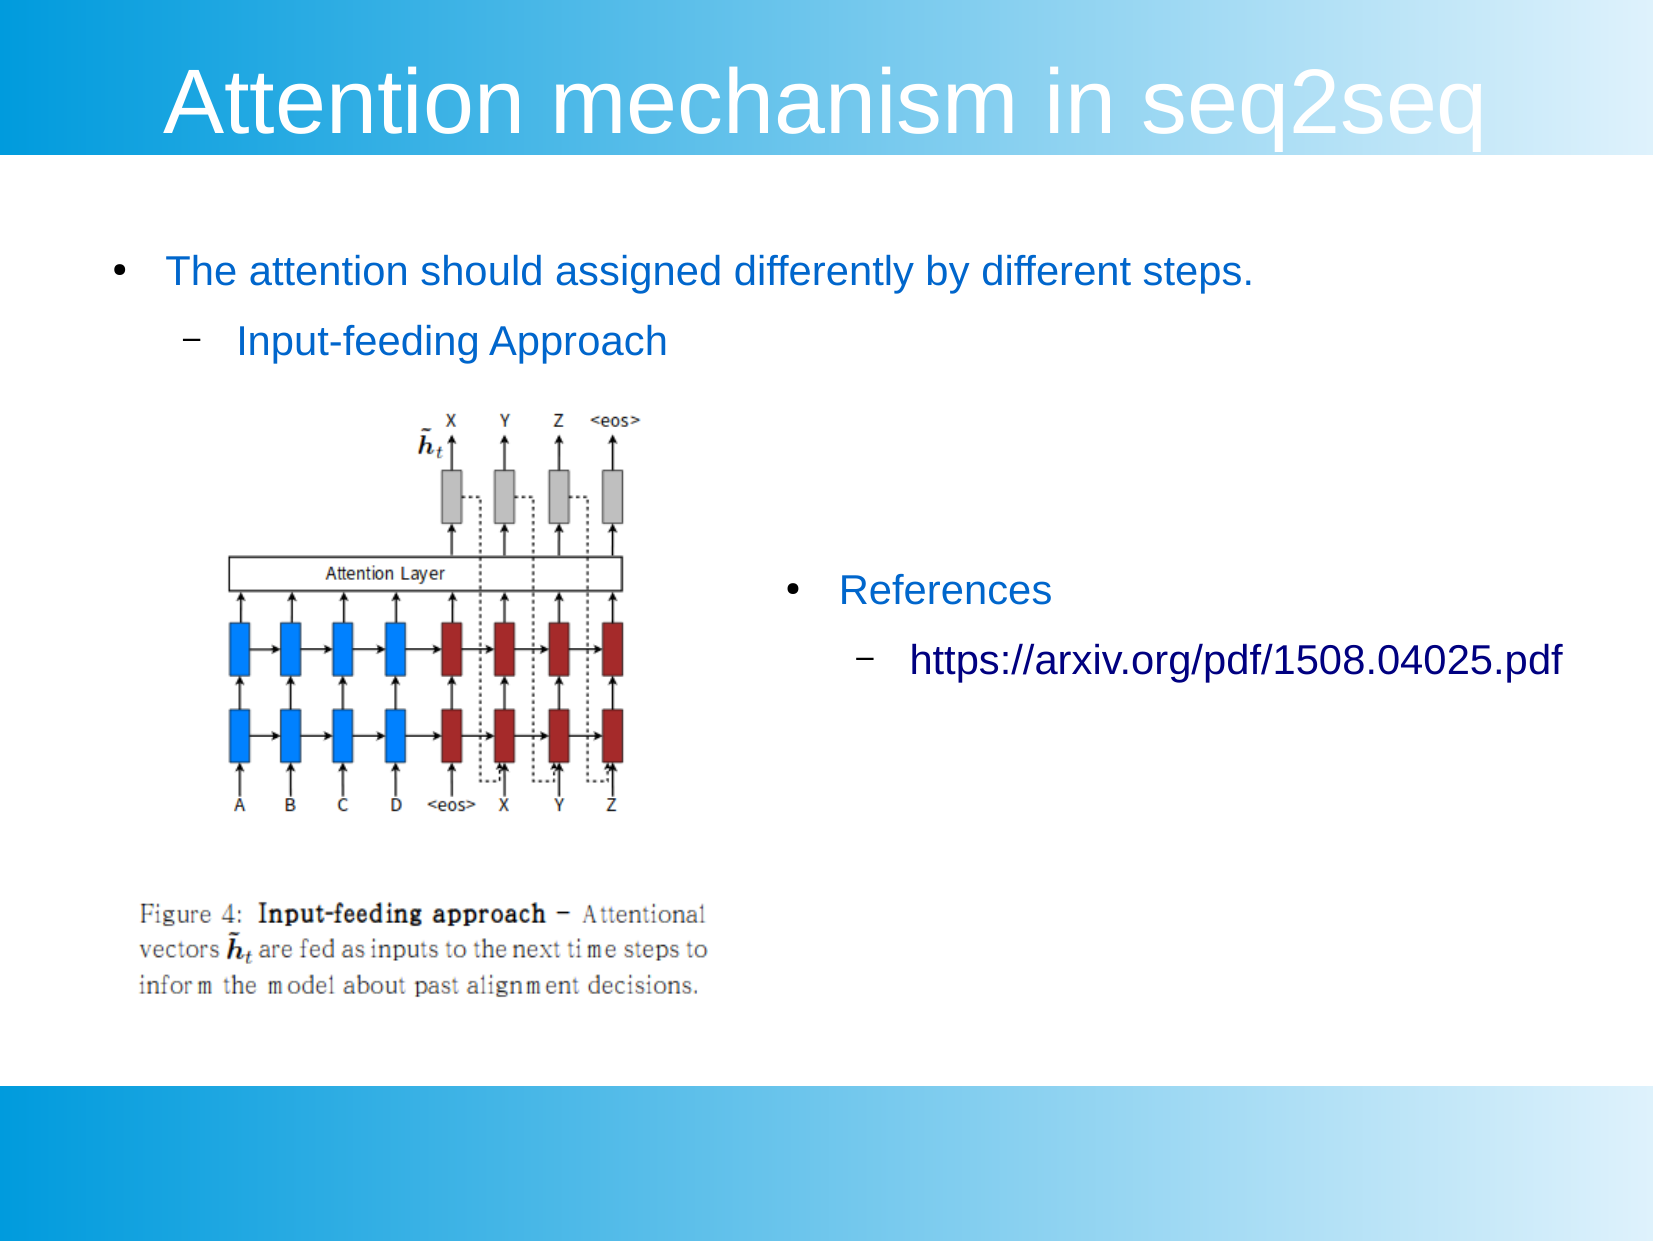

# Attention mechanism in seq2seq
The attention should assigned differently by different steps.
Input-feeding Approach
References
https://arxiv.org/pdf/1508.04025.pdf